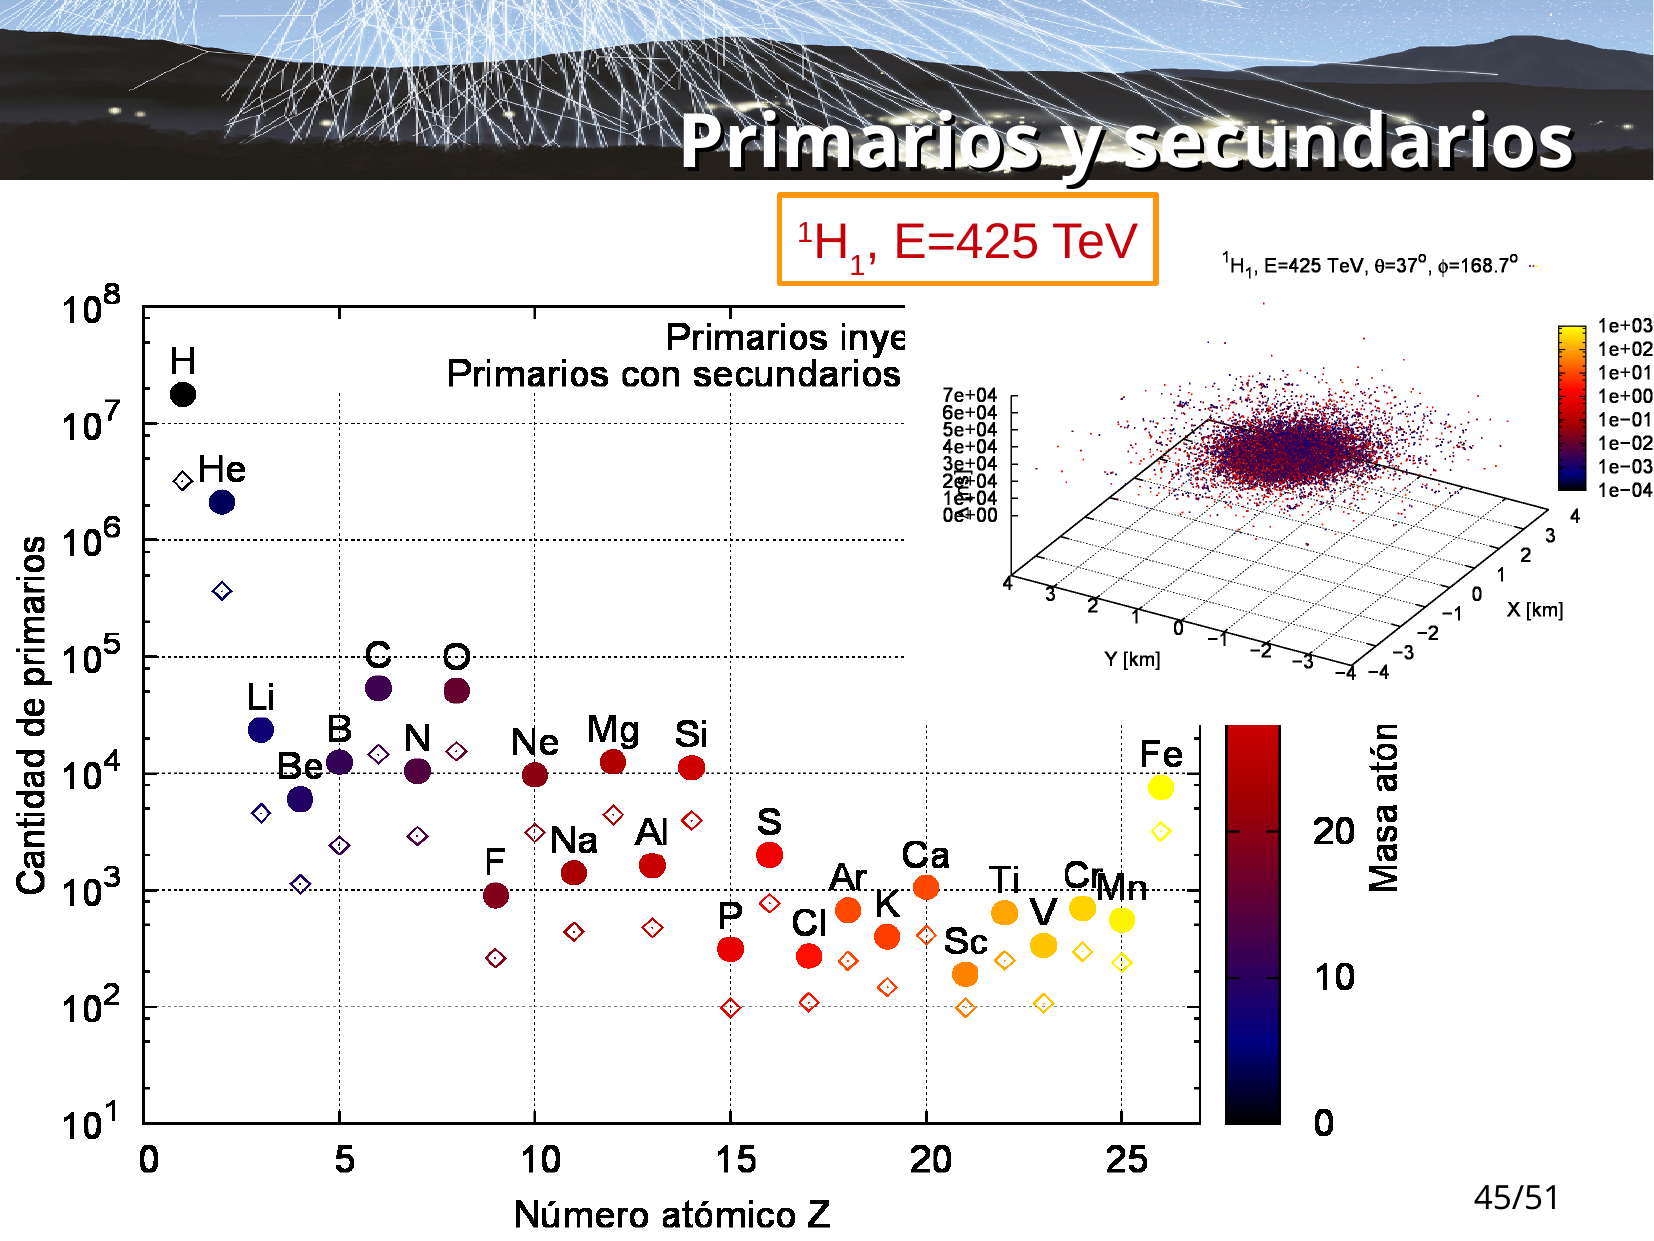

# Primarios y secundarios
1H1, E=425 TeV
ITeDA 2017
Asorey - AP - U02 - EAS
45